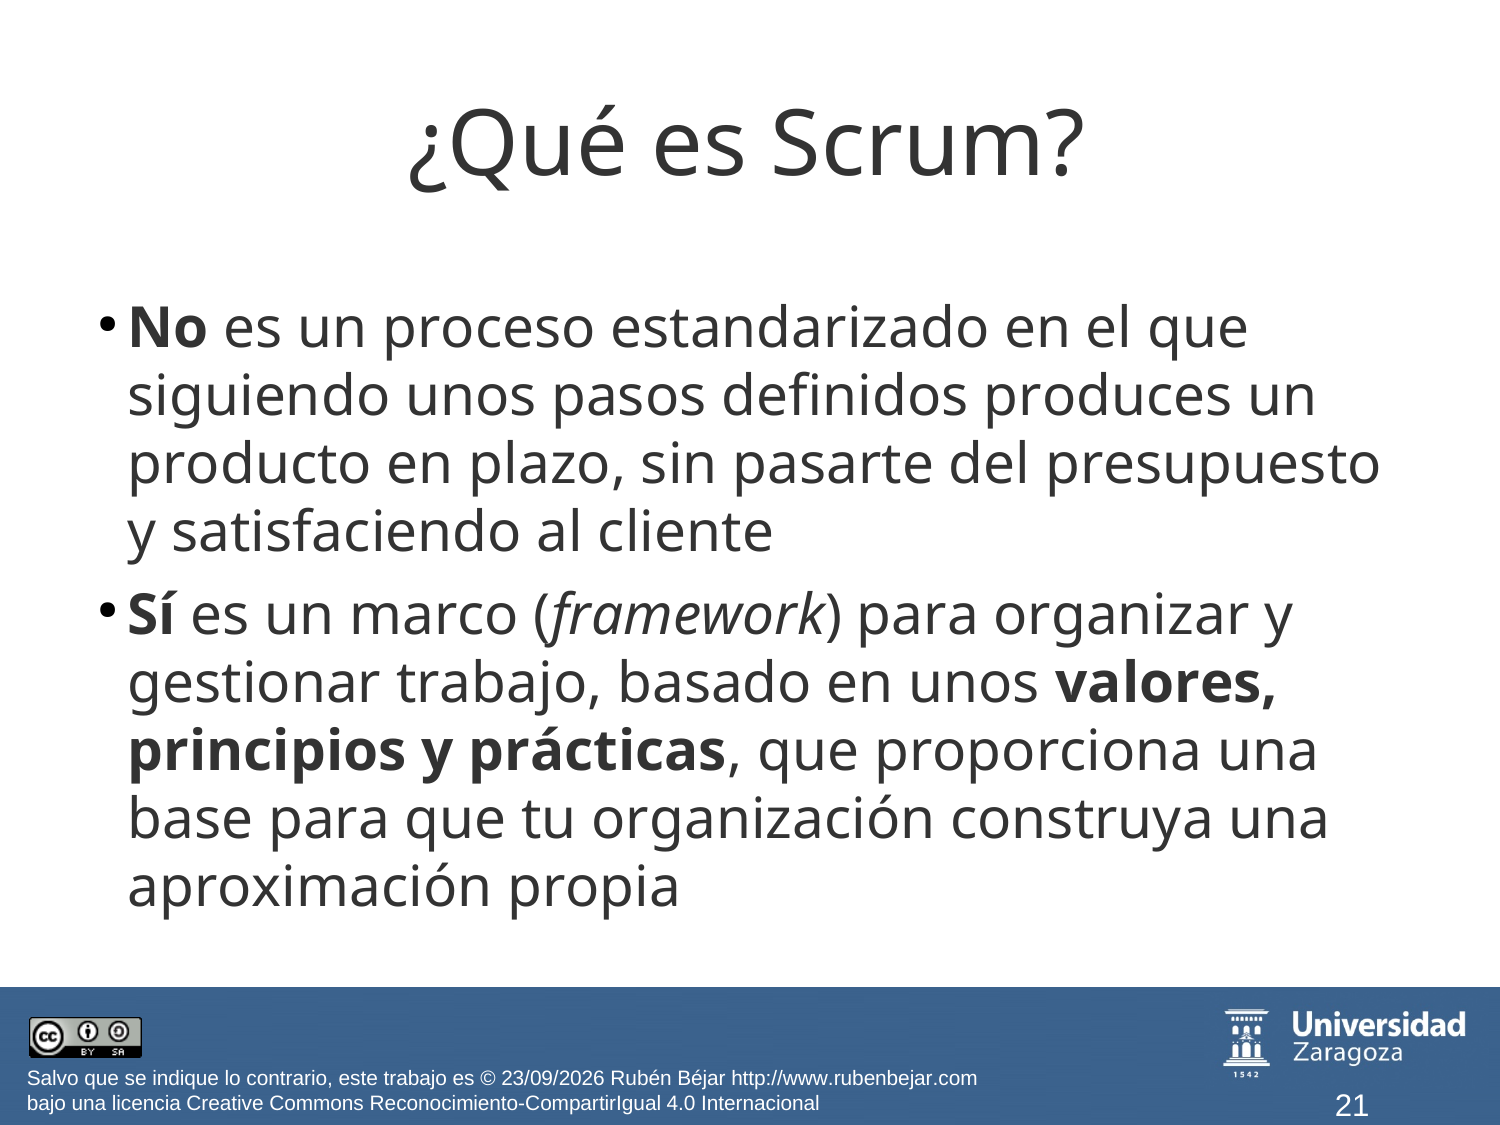

# ¿Qué es Scrum?
No es un proceso estandarizado en el que siguiendo unos pasos definidos produces un producto en plazo, sin pasarte del presupuesto y satisfaciendo al cliente
Sí es un marco (framework) para organizar y gestionar trabajo, basado en unos valores, principios y prácticas, que proporciona una base para que tu organización construya una aproximación propia